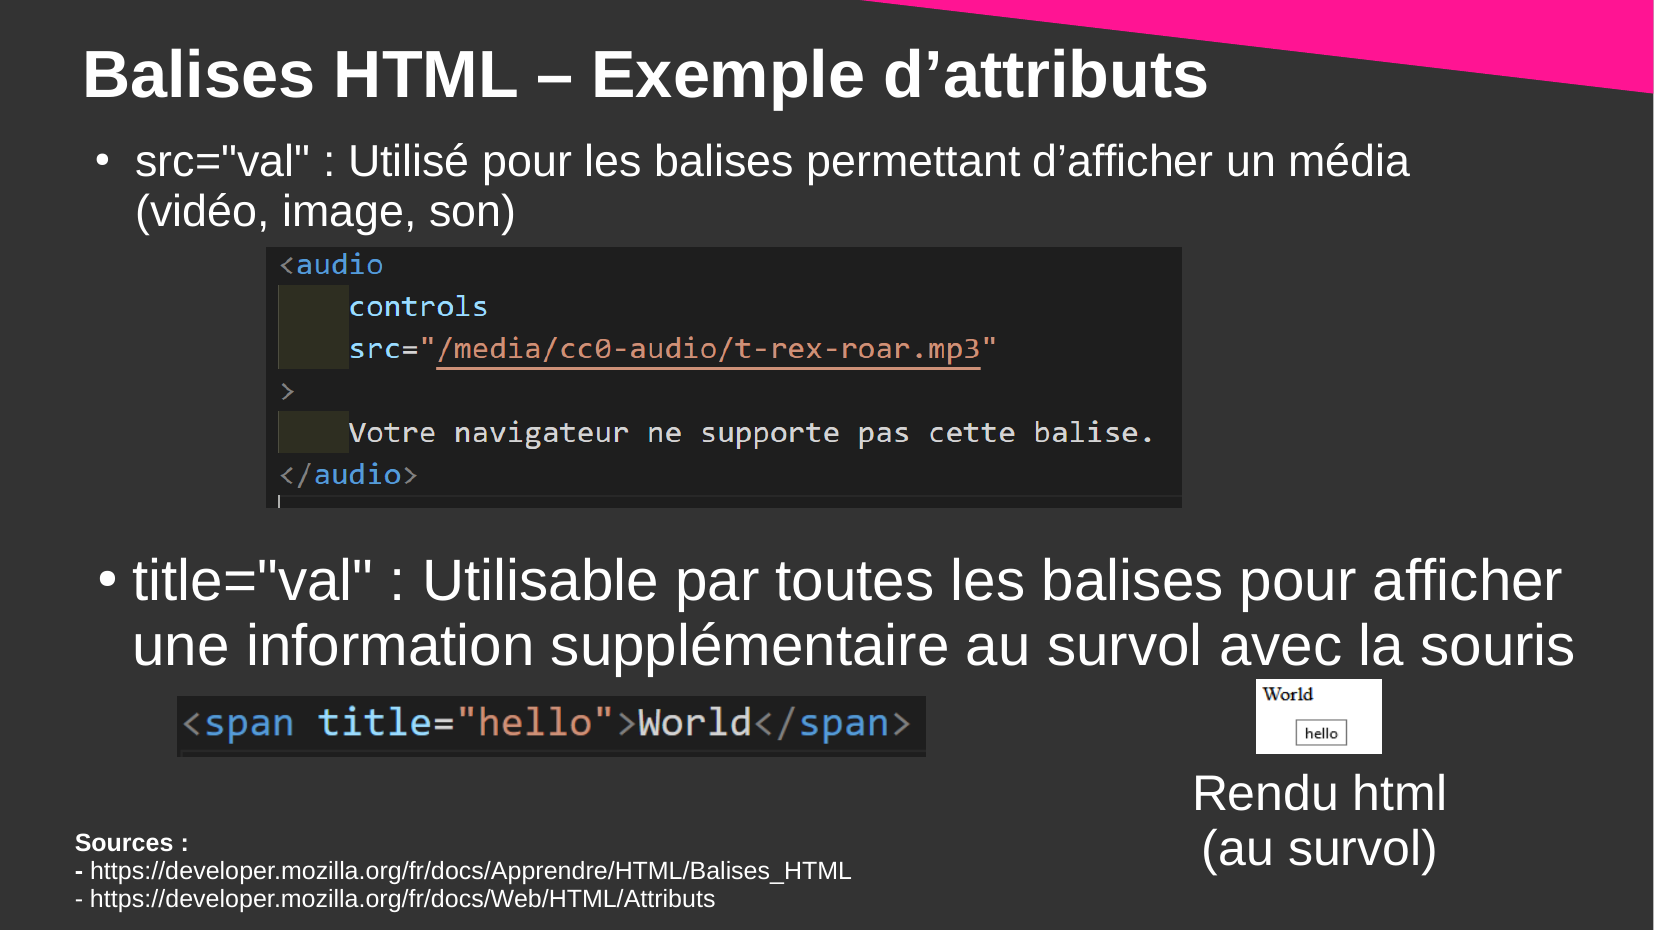

# Balises HTML – Exemple d’attributs
src="val" : Utilisé pour les balises permettant d’afficher un média (vidéo, image, son)
title="val" : Utilisable par toutes les balises pour afficher une information supplémentaire au survol avec la souris
Rendu html
(au survol)
Sources :
- https://developer.mozilla.org/fr/docs/Apprendre/HTML/Balises_HTML
- https://developer.mozilla.org/fr/docs/Web/HTML/Attributs